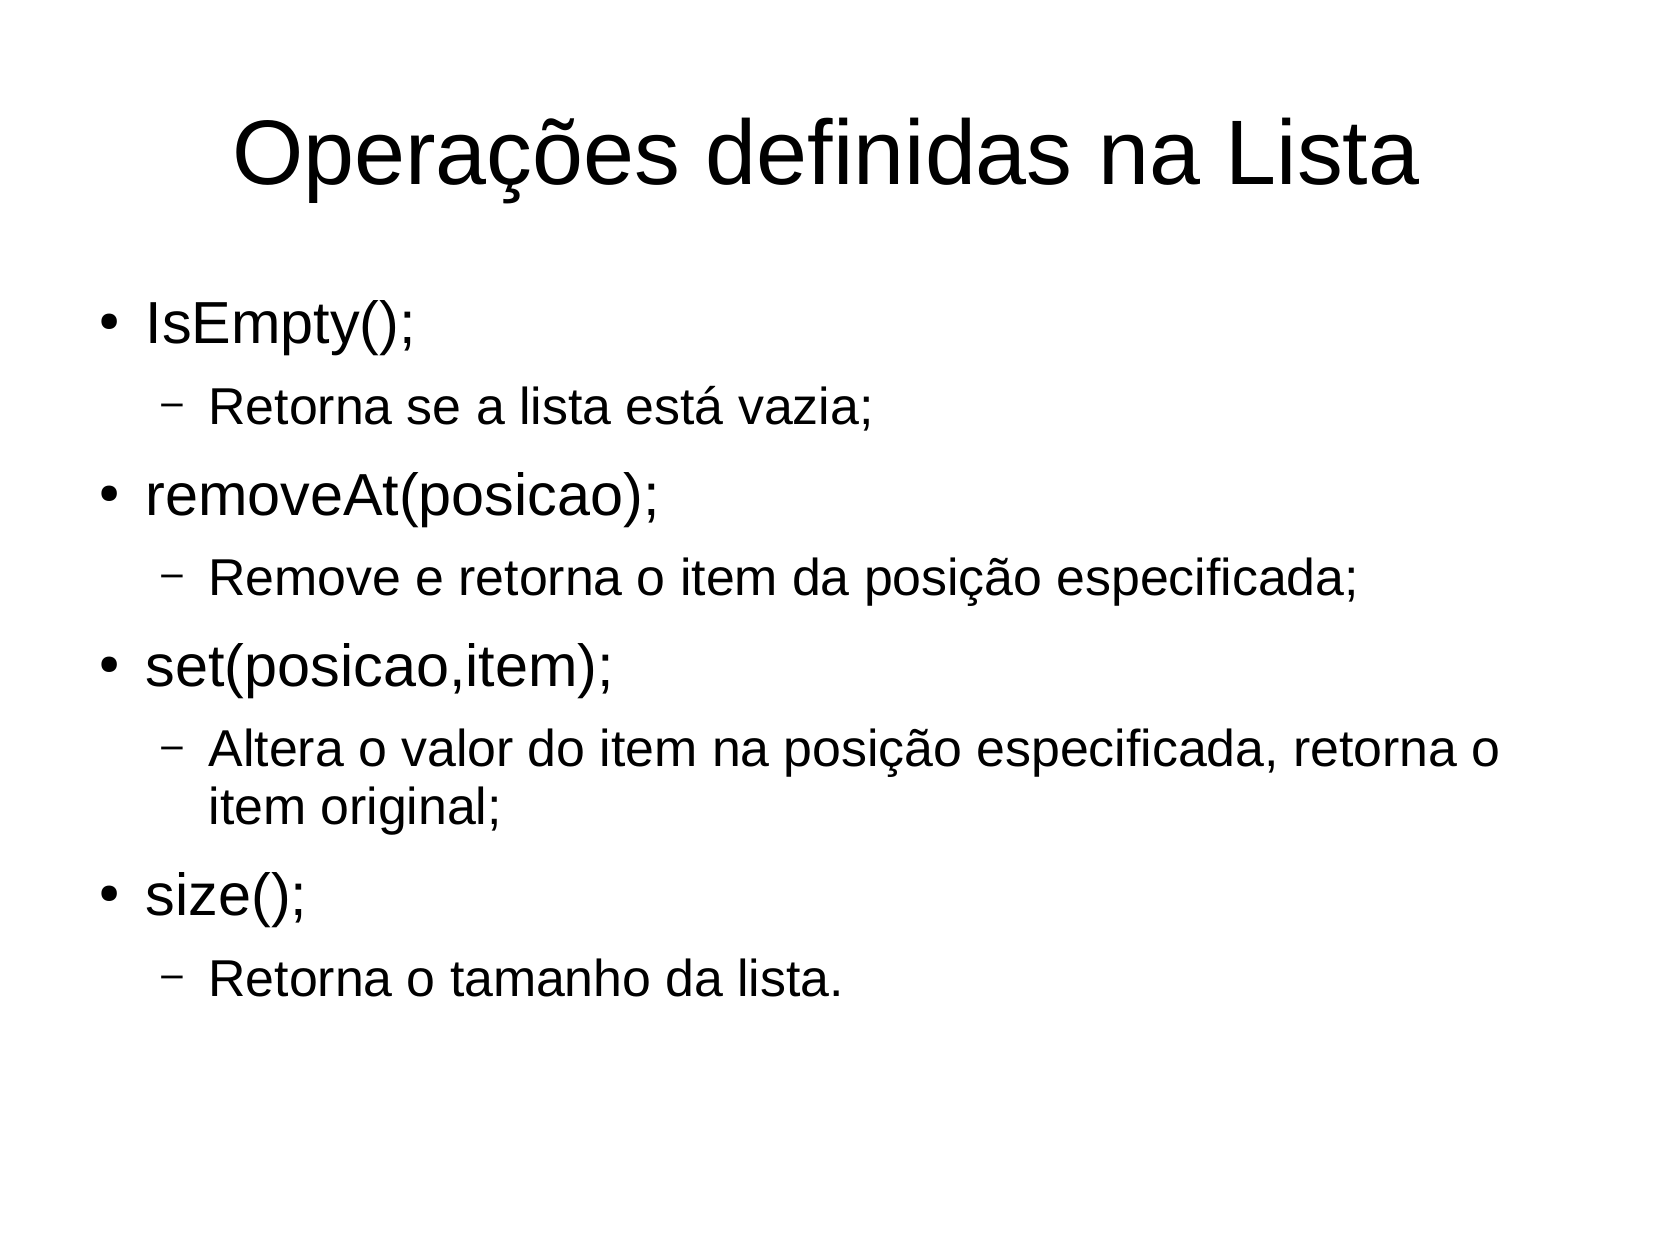

# Operações definidas na Lista
IsEmpty();
Retorna se a lista está vazia;
removeAt(posicao);
Remove e retorna o item da posição especificada;
set(posicao,item);
Altera o valor do item na posição especificada, retorna o item original;
size();
Retorna o tamanho da lista.